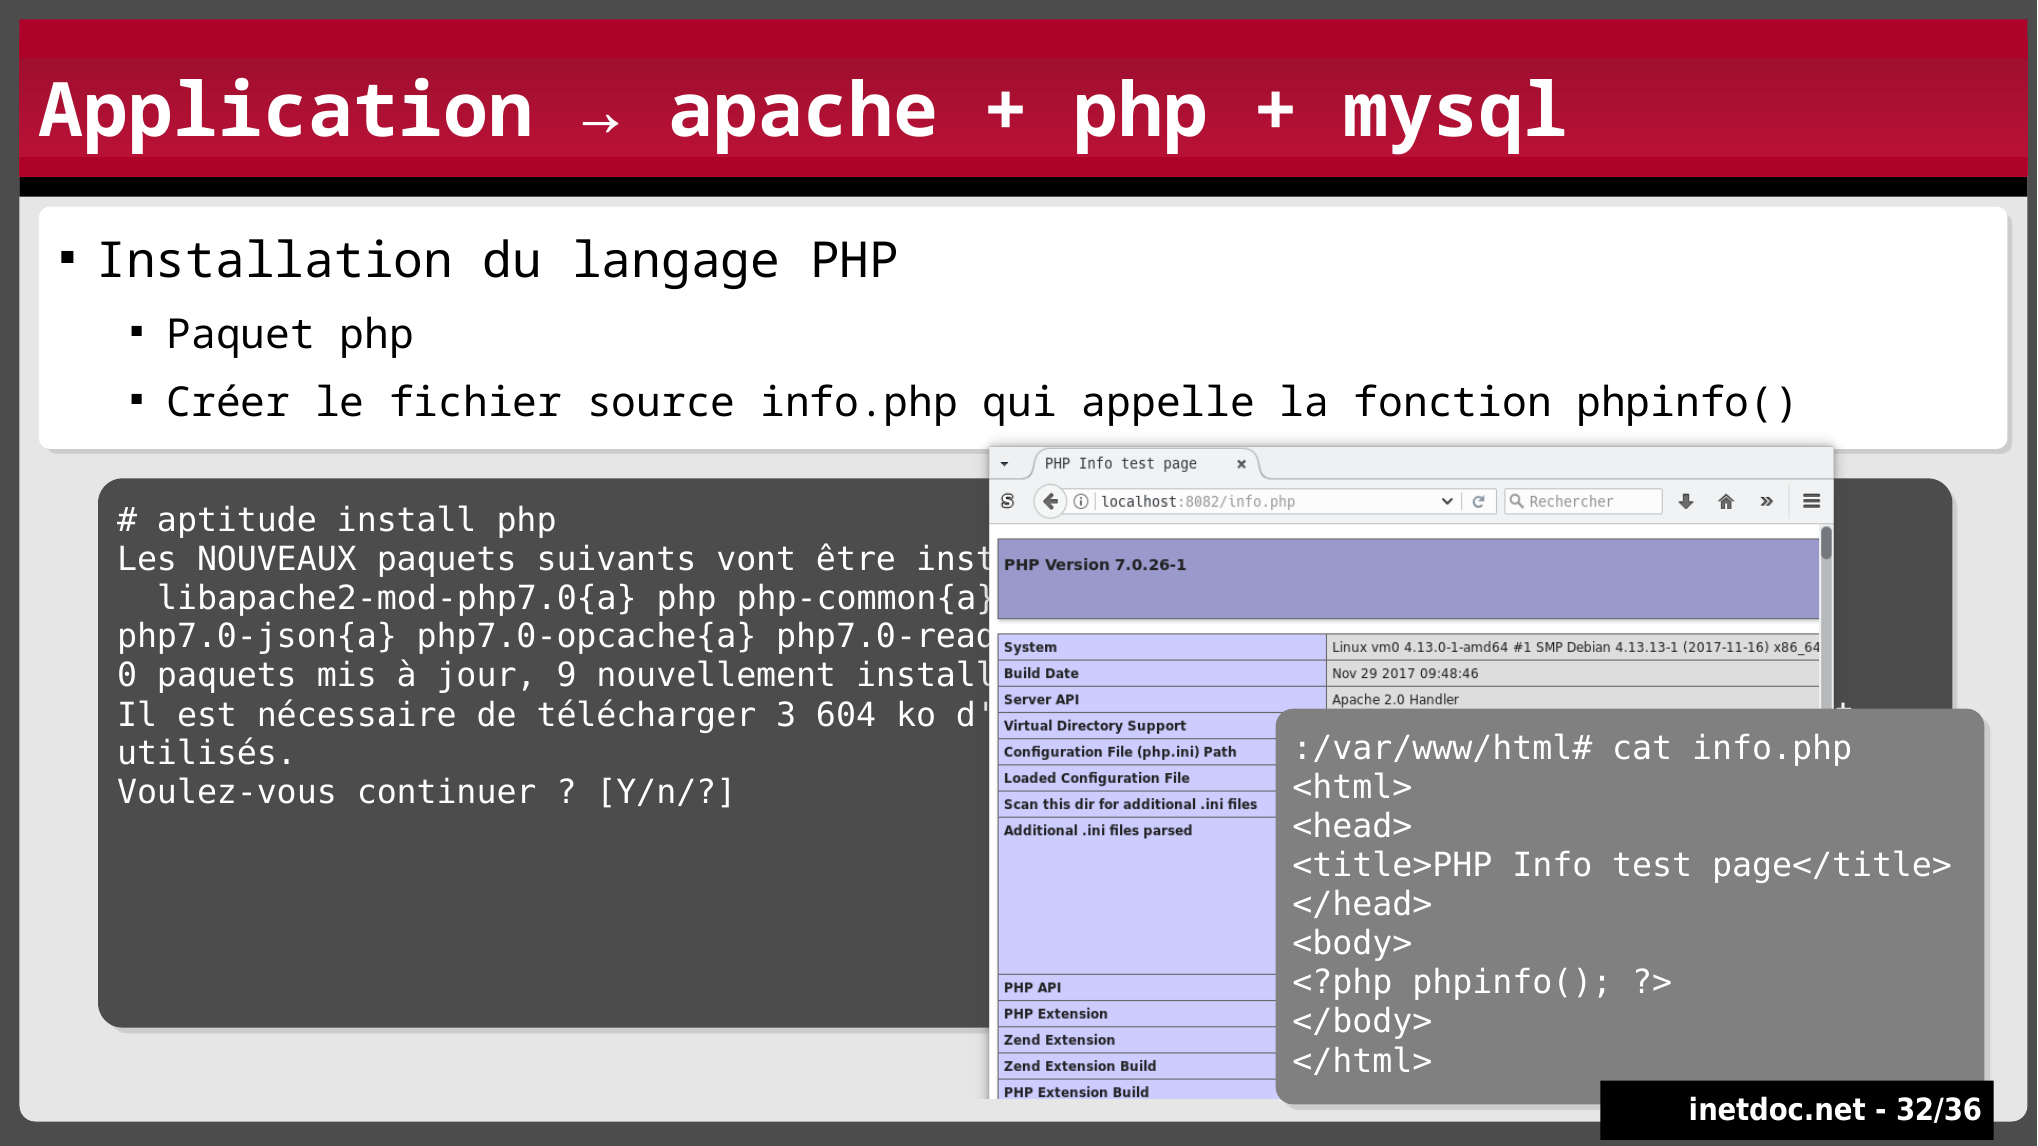

Application → apache + php + mysql
Installation du langage PHP
Paquet php
Créer le fichier source info.php qui appelle la fonction phpinfo()
# aptitude install php
Les NOUVEAUX paquets suivants vont être installés :
 libapache2-mod-php7.0{a} php php-common{a} php7.0{a} php7.0-cli{a} php7.0-common{a} php7.0-json{a} php7.0-opcache{a} php7.0-readline{a}
0 paquets mis à jour, 9 nouvellement installés, 0 à enlever et 0 non mis à jour.
Il est nécessaire de télécharger 3 604 ko d'archives. Après dépaquetage, 14,1 Mo seront utilisés.
Voulez-vous continuer ? [Y/n/?]
:/var/www/html# cat info.php
<html>
<head>
<title>PHP Info test page</title>
</head>
<body>
<?php phpinfo(); ?>
</body>
</html>
inetdoc.net - /36